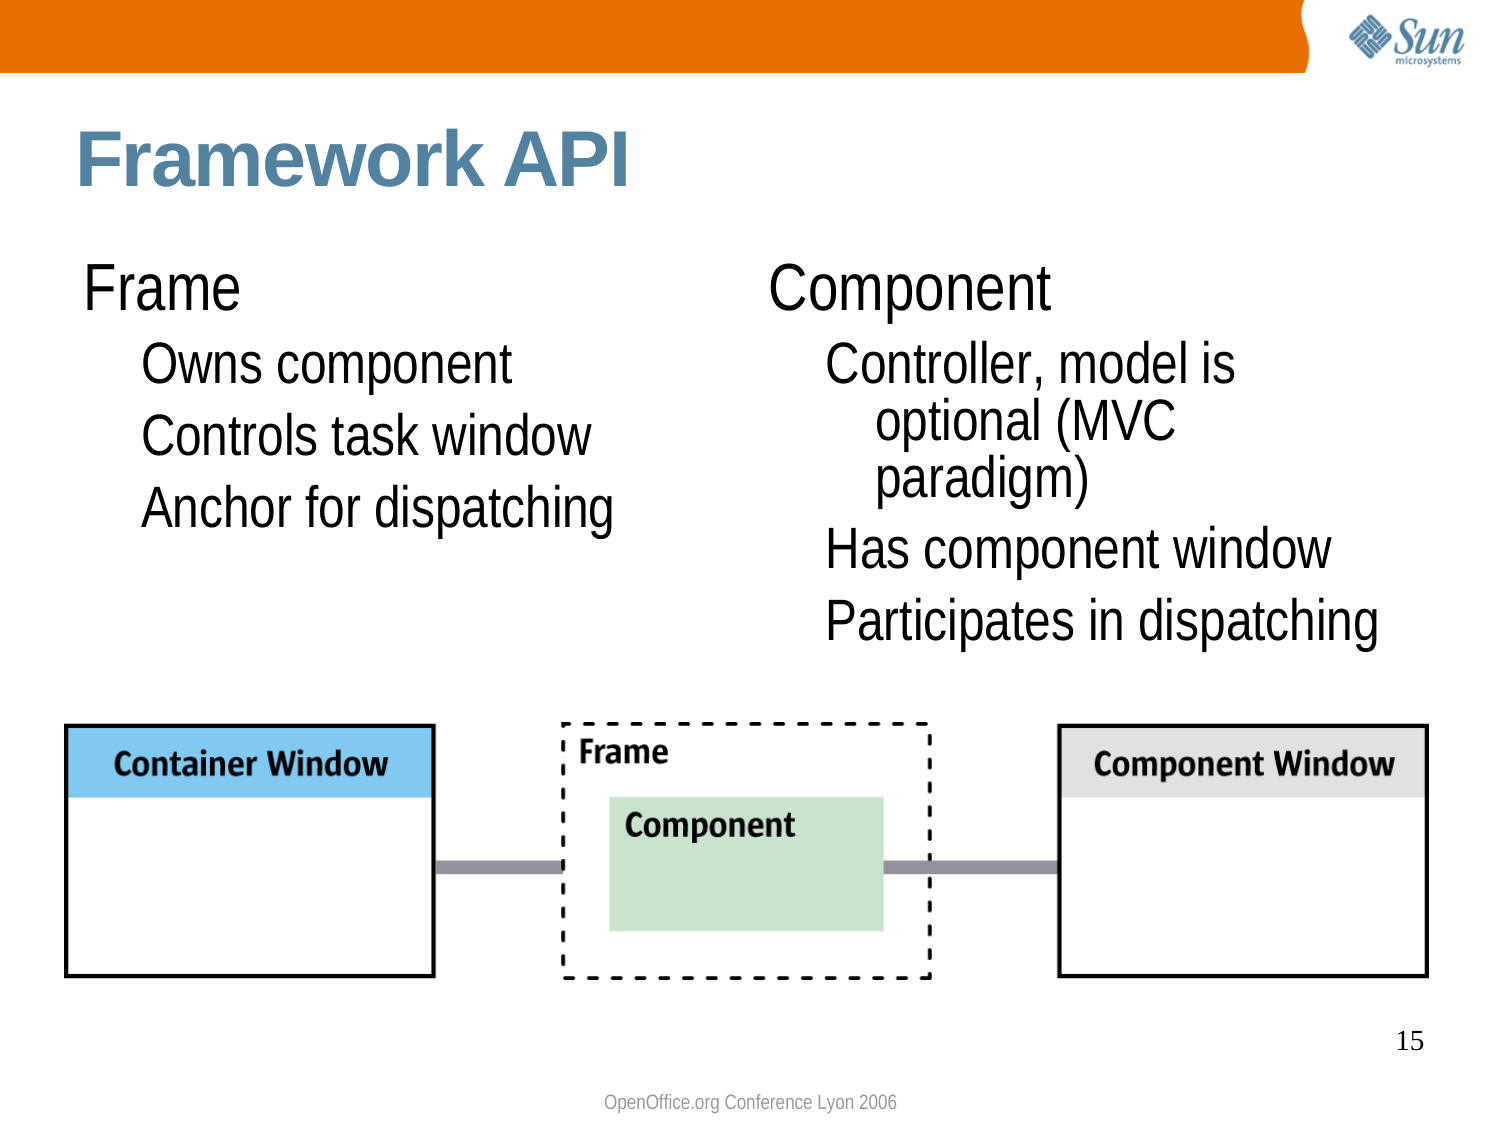

# Framework API
Frame
Owns component
Controls task window
Anchor for dispatching
Component
Controller, model is optional (MVC paradigm)
Has component window
Participates in dispatching